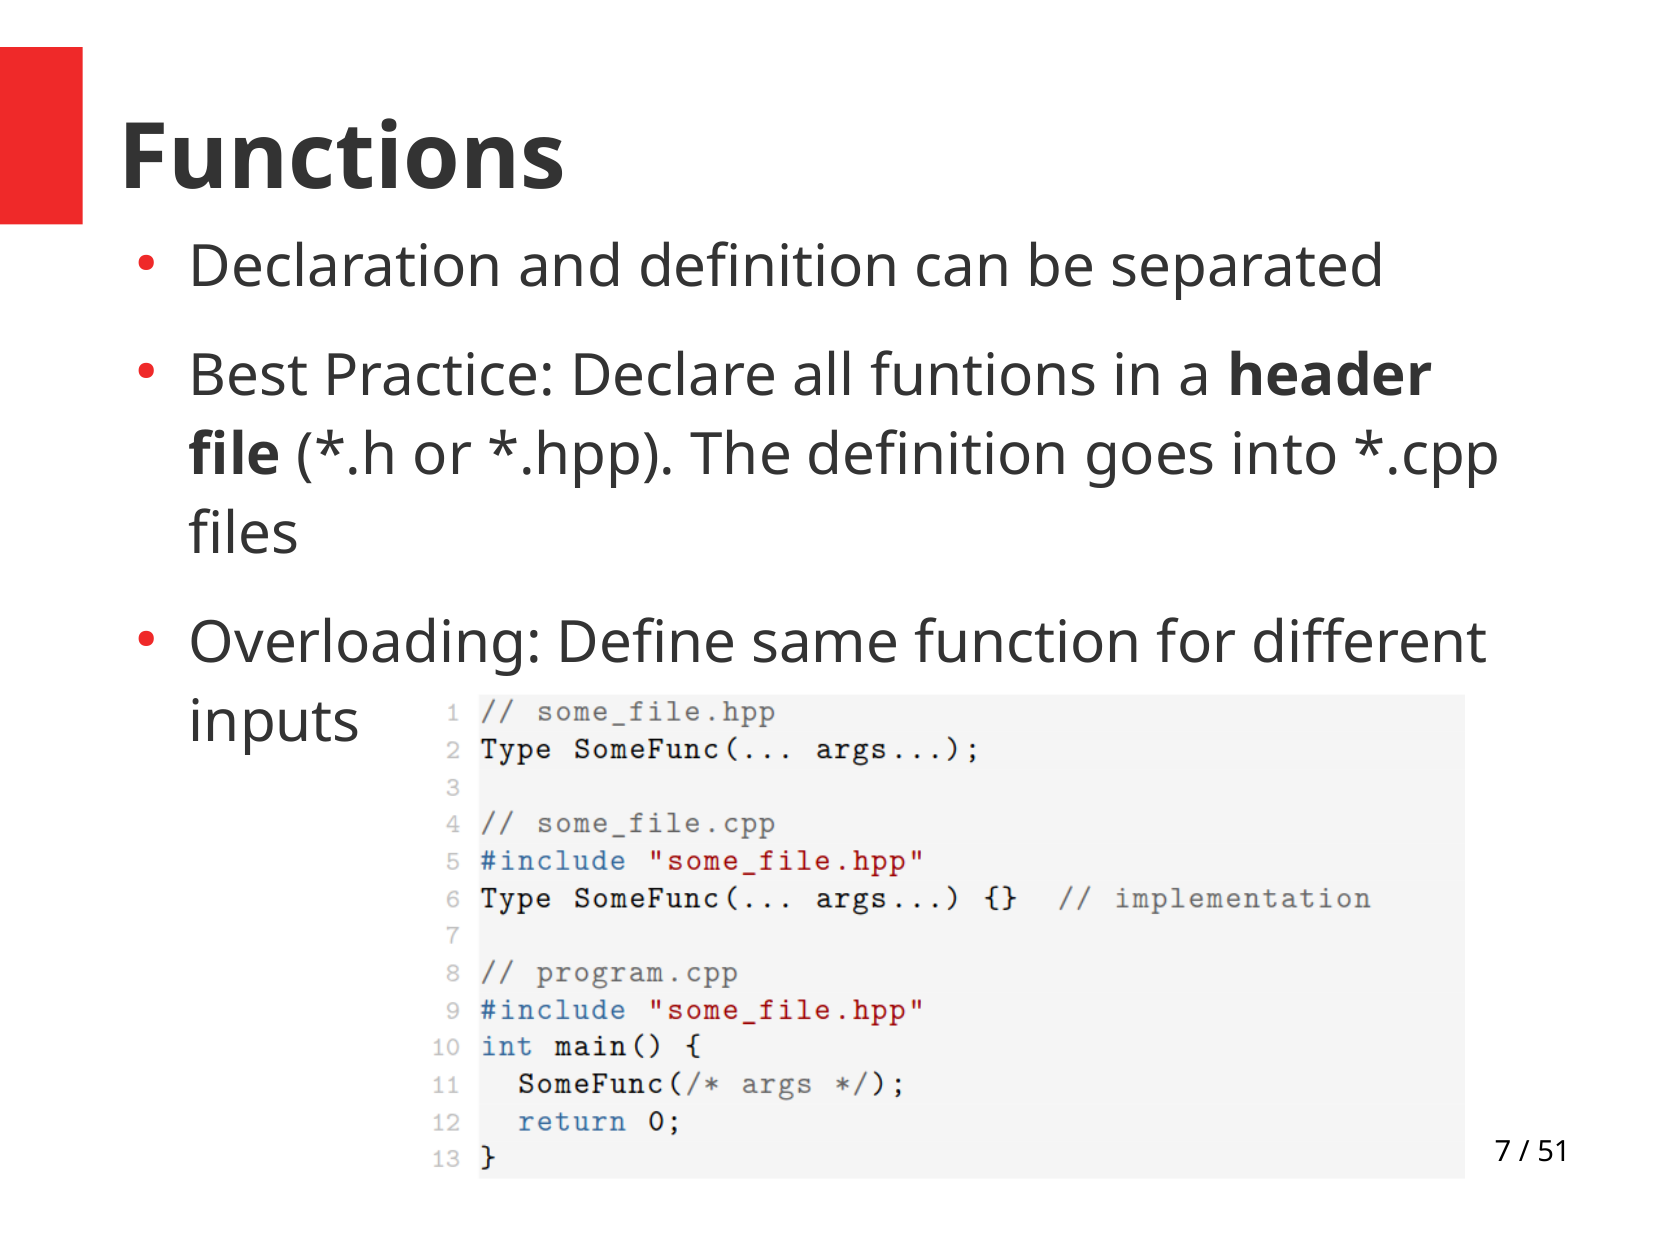

# Functions
Declaration and definition can be separated
Best Practice: Declare all funtions in a header file (*.h or *.hpp). The definition goes into *.cpp files
Overloading: Define same function for different inputs
7